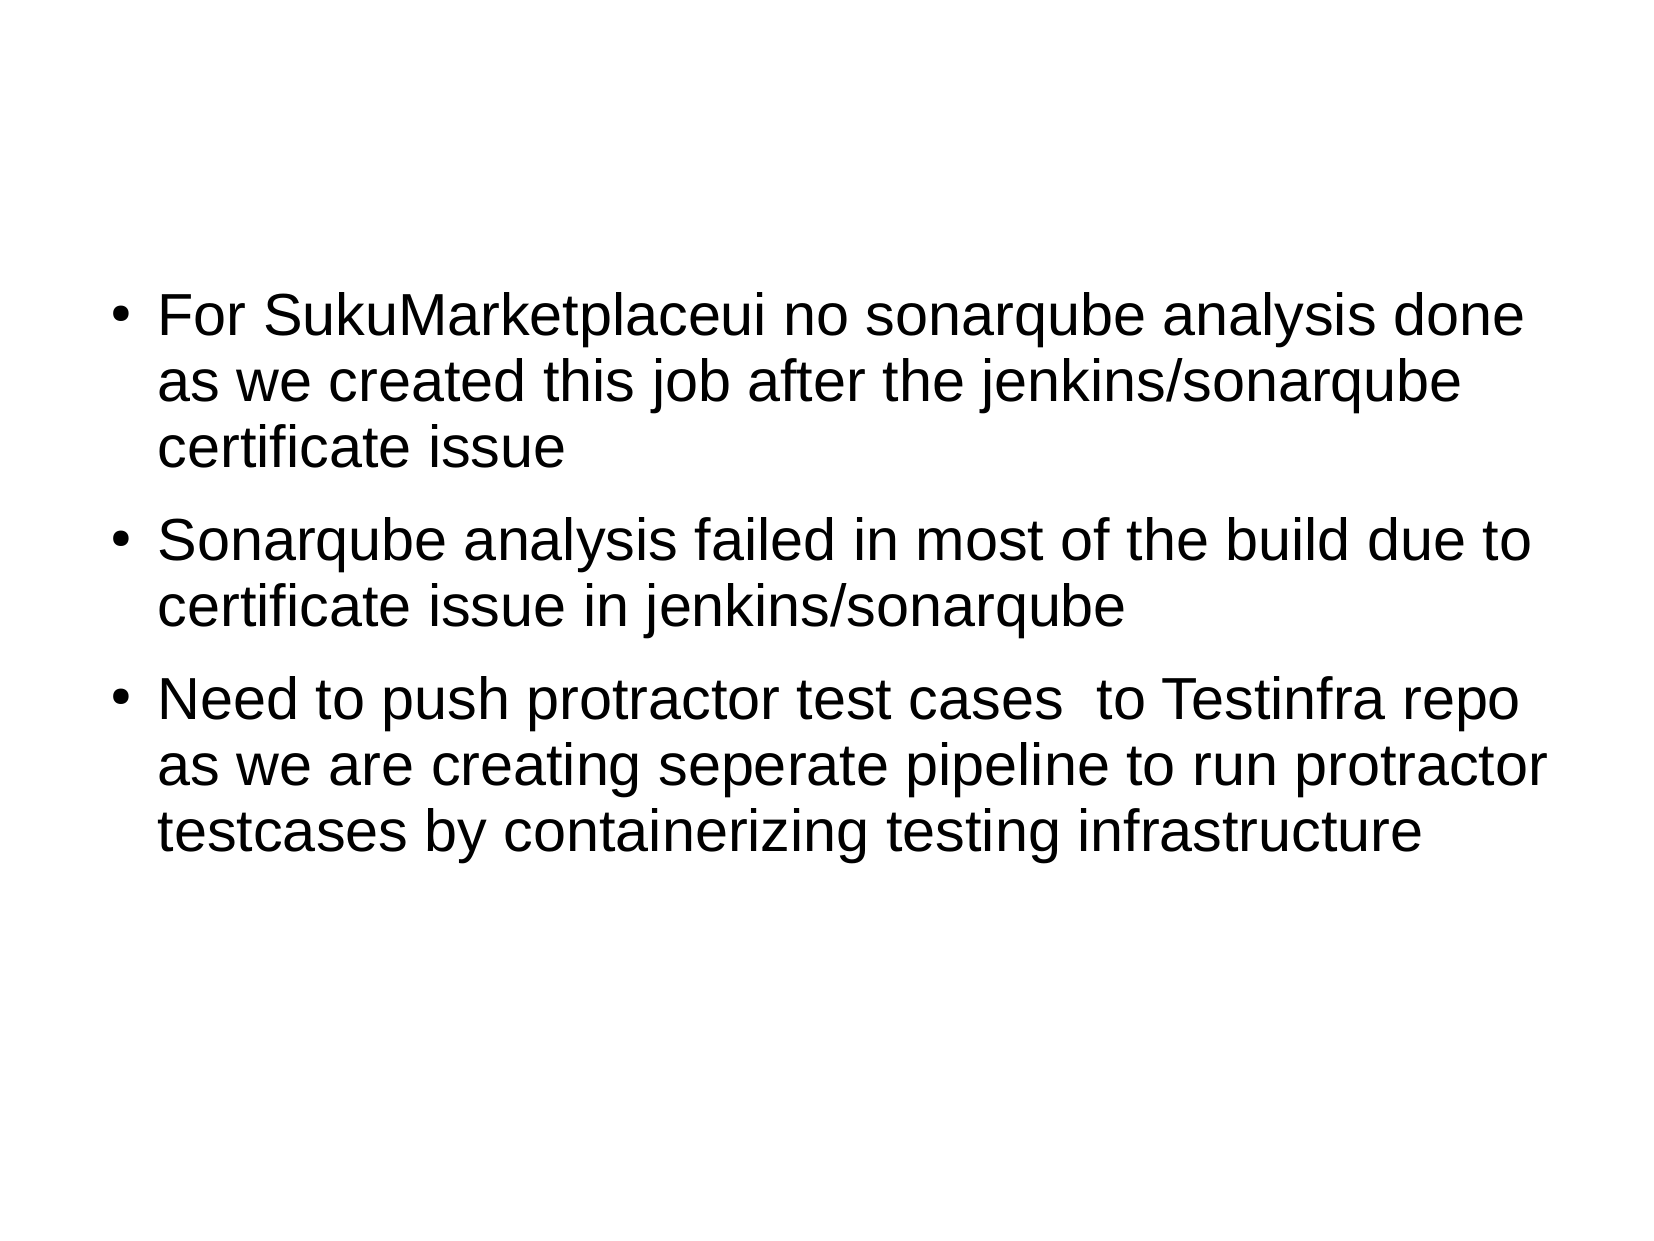

# For SukuMarketplaceui no sonarqube analysis done as we created this job after the jenkins/sonarqube certificate issue
Sonarqube analysis failed in most of the build due to certificate issue in jenkins/sonarqube
Need to push protractor test cases to Testinfra repo as we are creating seperate pipeline to run protractor testcases by containerizing testing infrastructure